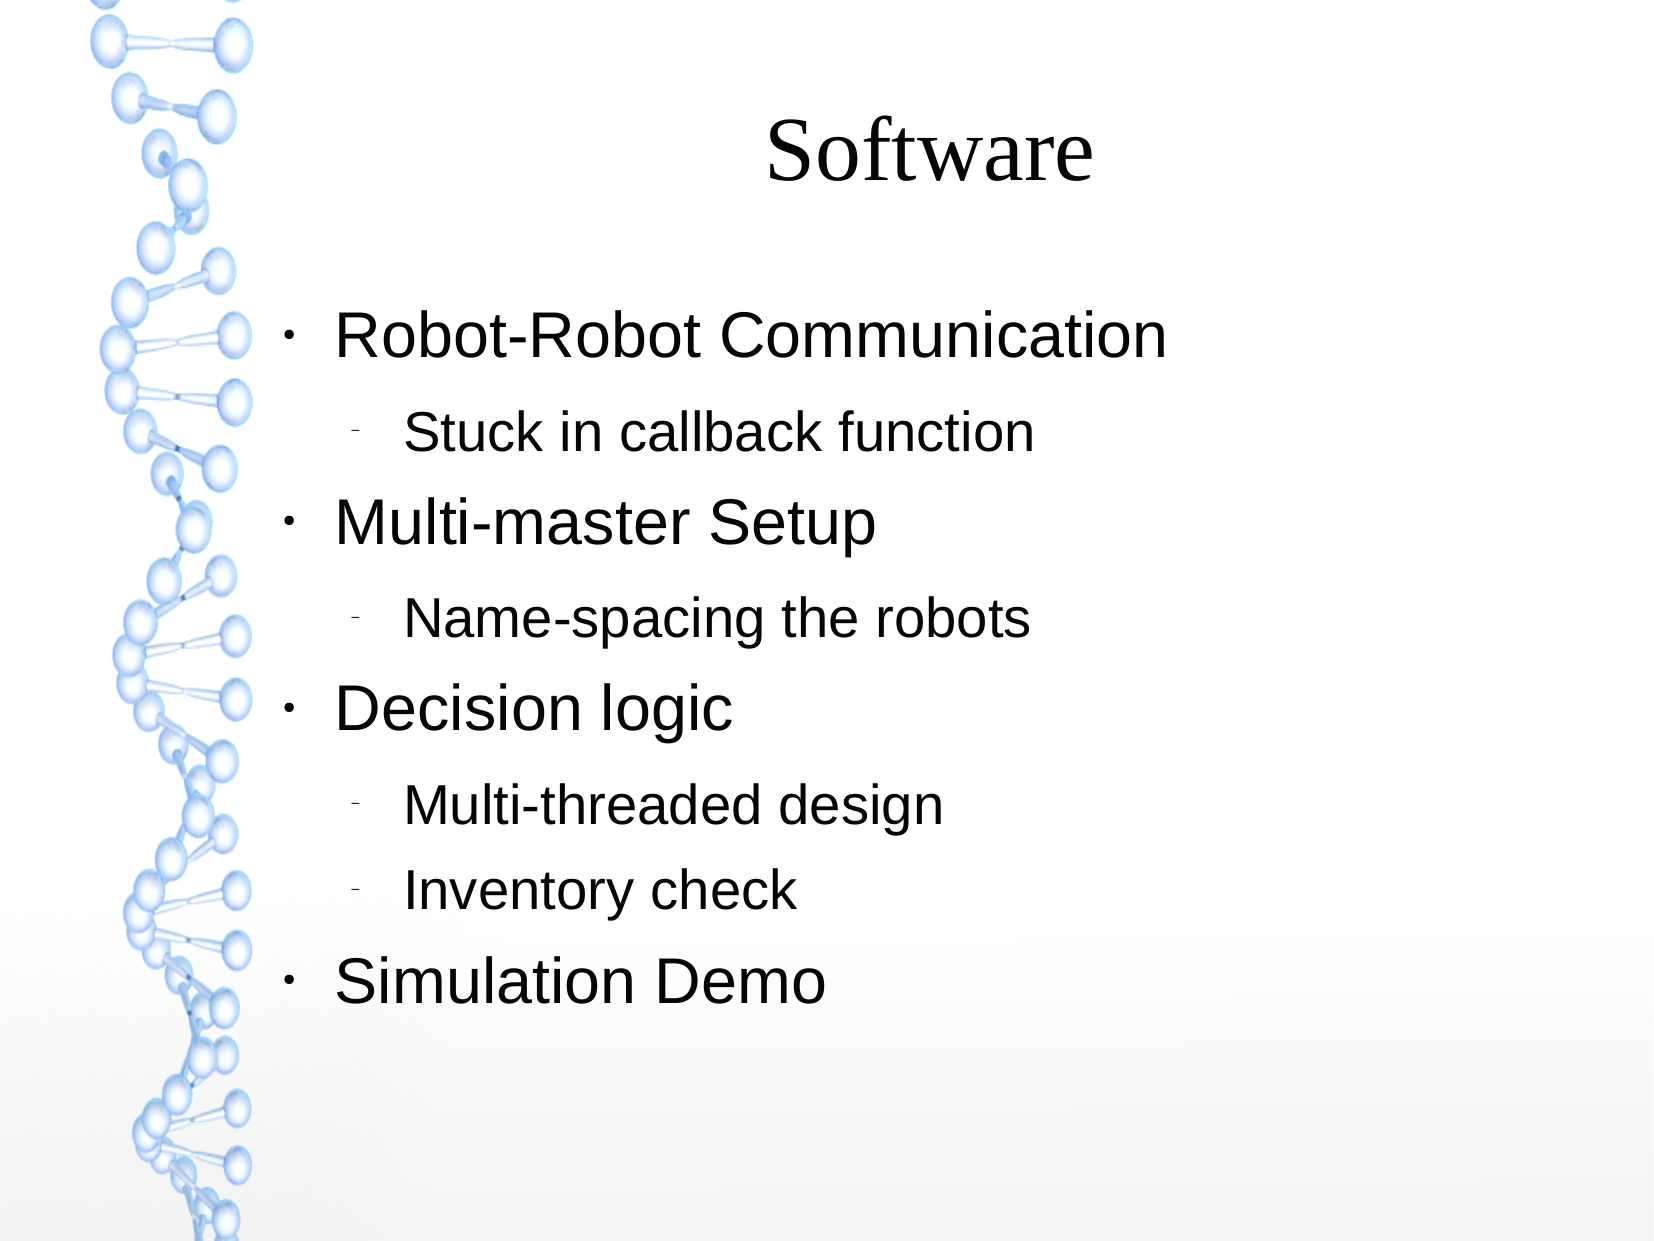

# Software
Robot-Robot Communication
Stuck in callback function
Multi-master Setup
Name-spacing the robots
Decision logic
Multi-threaded design
Inventory check
Simulation Demo